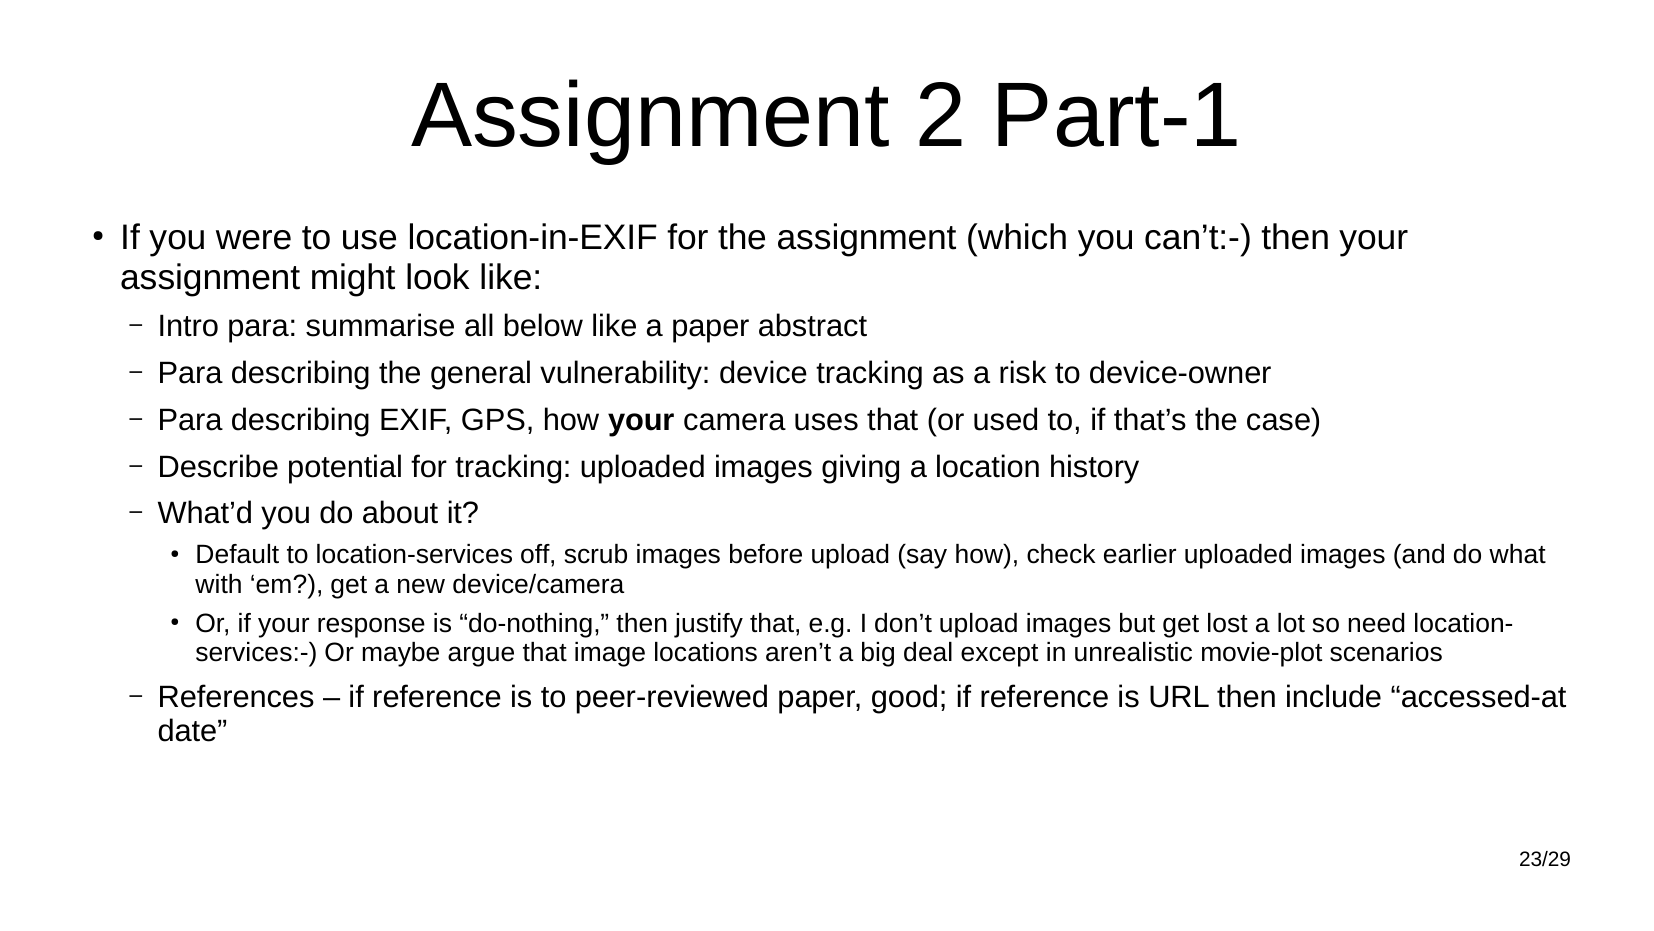

# Assignment 2 Part-1
If you were to use location-in-EXIF for the assignment (which you can’t:-) then your assignment might look like:
Intro para: summarise all below like a paper abstract
Para describing the general vulnerability: device tracking as a risk to device-owner
Para describing EXIF, GPS, how your camera uses that (or used to, if that’s the case)
Describe potential for tracking: uploaded images giving a location history
What’d you do about it?
Default to location-services off, scrub images before upload (say how), check earlier uploaded images (and do what with ‘em?), get a new device/camera
Or, if your response is “do-nothing,” then justify that, e.g. I don’t upload images but get lost a lot so need location-services:-) Or maybe argue that image locations aren’t a big deal except in unrealistic movie-plot scenarios
References – if reference is to peer-reviewed paper, good; if reference is URL then include “accessed-at date”
23